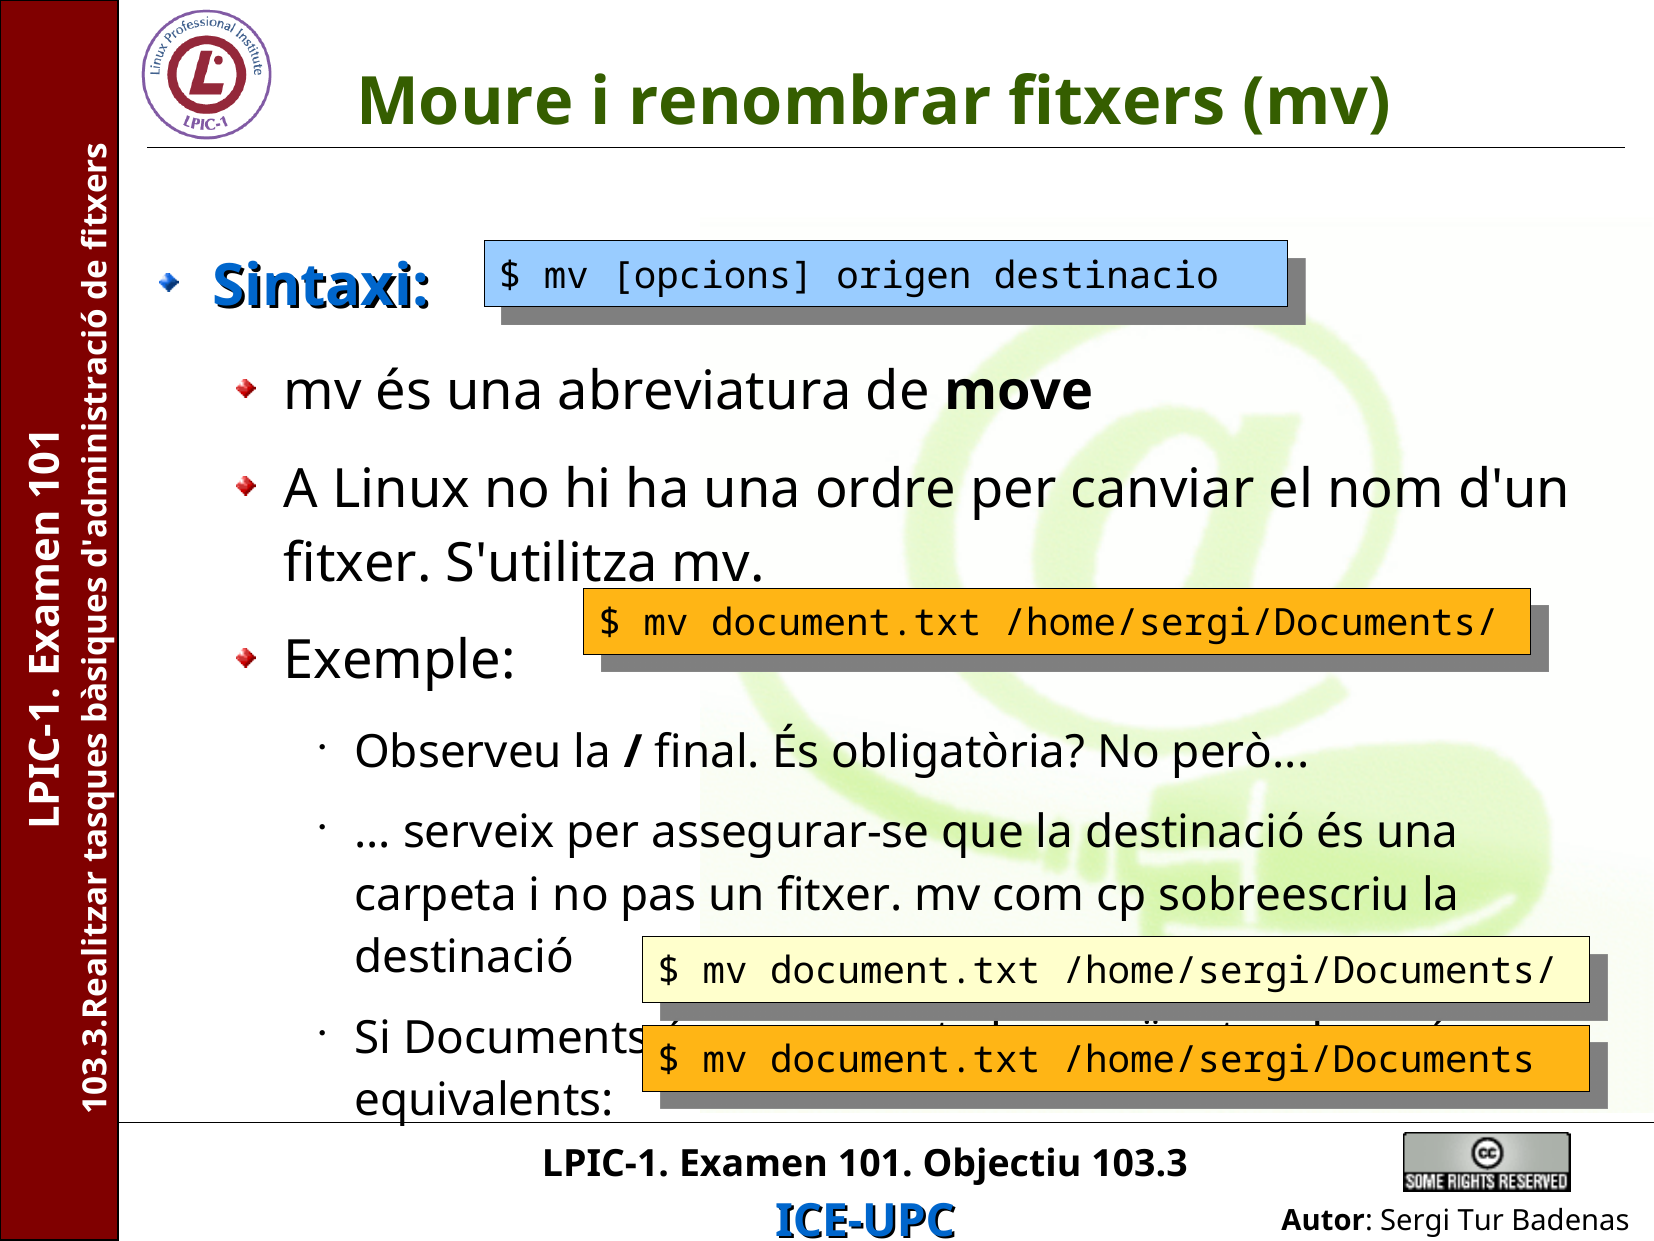

# Moure i renombrar fitxers (mv)
$ mv [opcions] origen destinacio
Sintaxi:
mv és una abreviatura de move
A Linux no hi ha una ordre per canviar el nom d'un fitxer. S'utilitza mv.
Exemple:
Observeu la / final. És obligatòria? No però...
... serveix per assegurar-se que la destinació és una carpeta i no pas un fitxer. mv com cp sobreescriu la destinació
Si Documents és una carpeta les següent ordres són equivalents:
$ mv document.txt /home/sergi/Documents/
$ mv document.txt /home/sergi/Documents/
$ mv document.txt /home/sergi/Documents/
$ mv document.txt /home/sergi/Documents/
$ mv document.txt /home/sergi/Documents